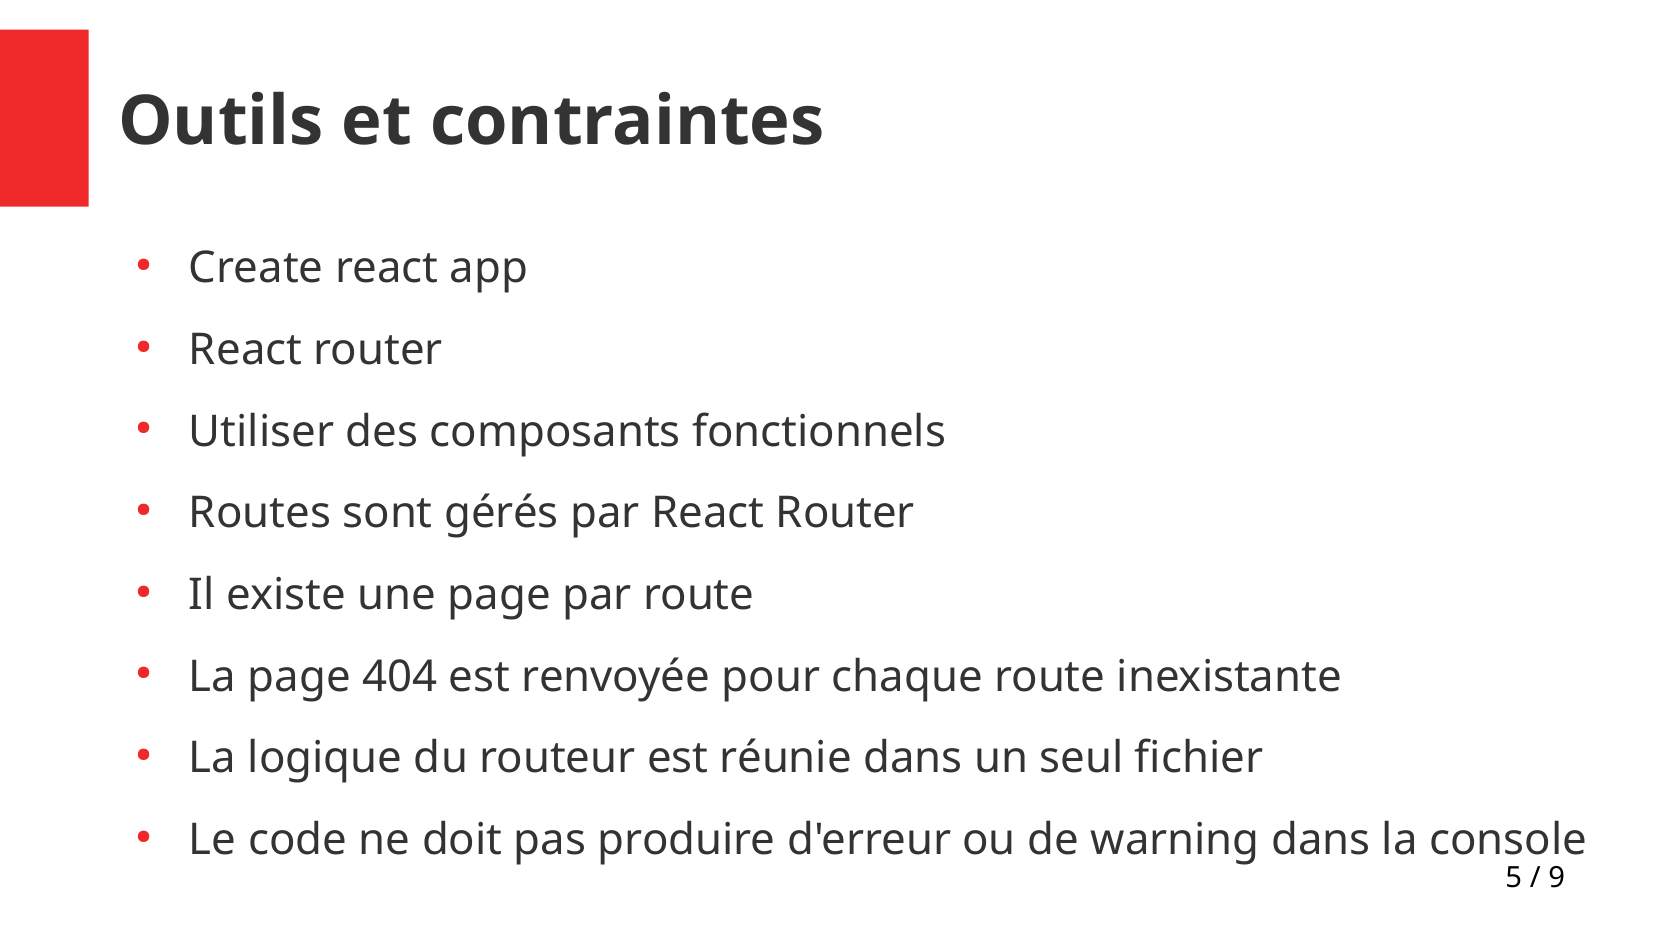

# Outils et contraintes
Create react app
React router
Utiliser des composants fonctionnels
Routes sont gérés par React Router
Il existe une page par route
La page 404 est renvoyée pour chaque route inexistante
La logique du routeur est réunie dans un seul fichier
Le code ne doit pas produire d'erreur ou de warning dans la console
5